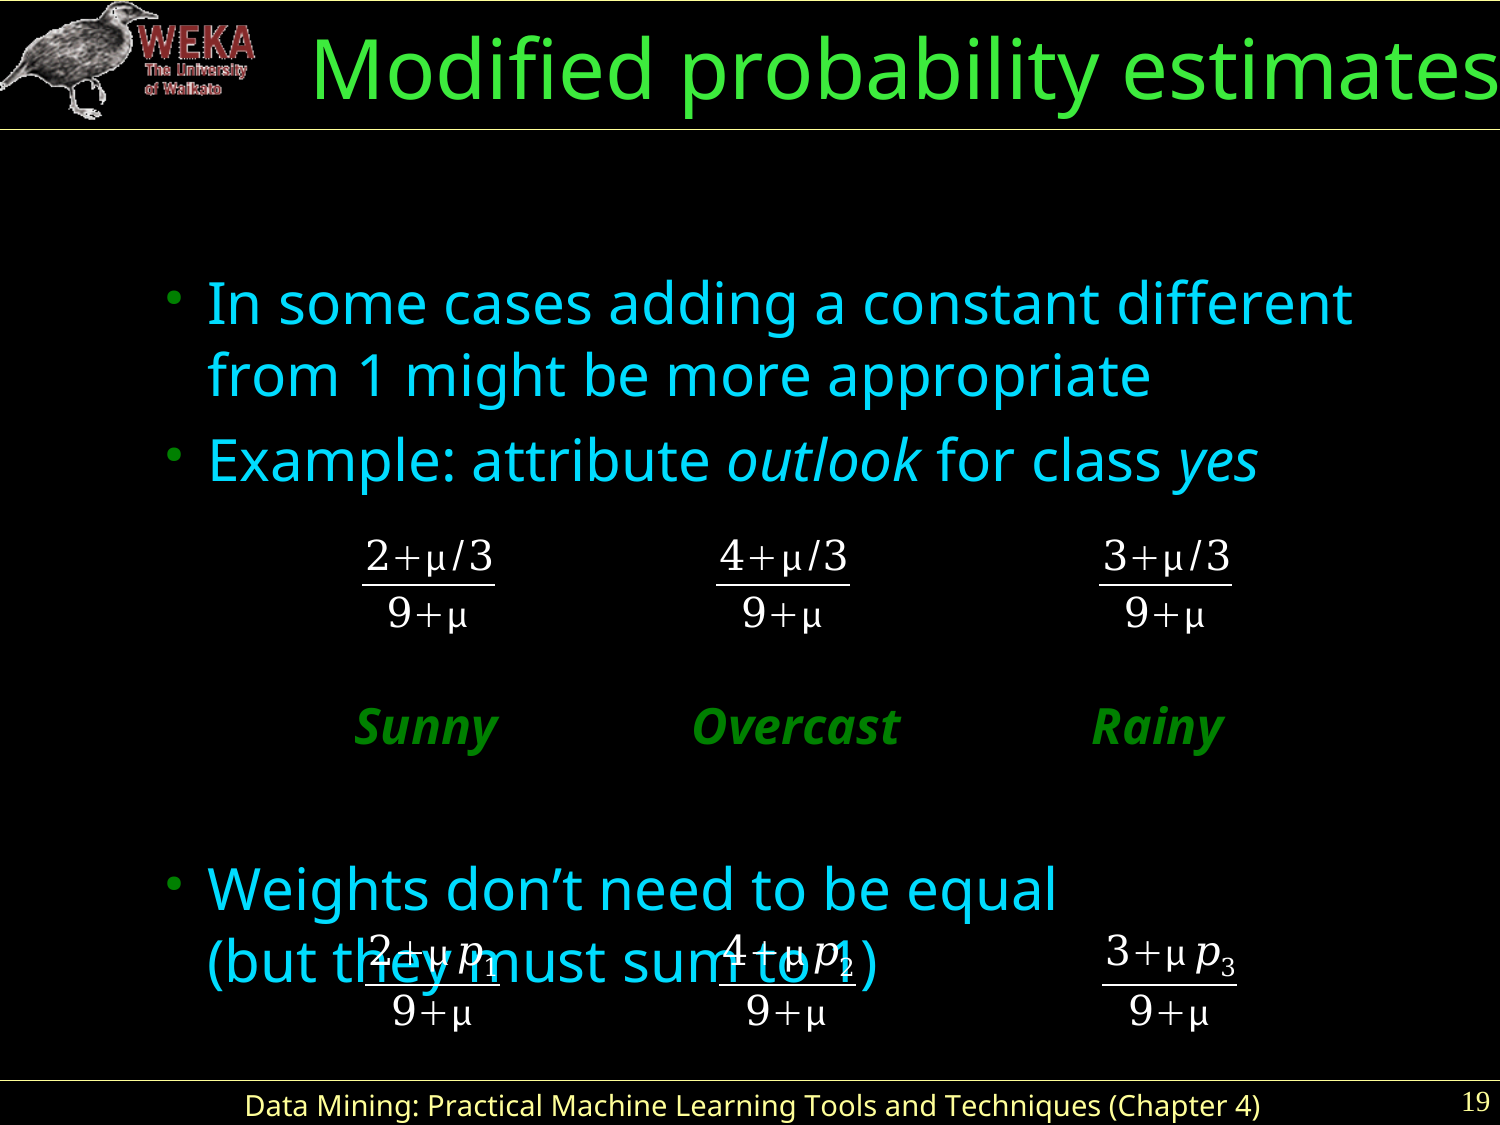

# Modified probability estimates
In some cases adding a constant different from 1 might be more appropriate
Example: attribute outlook for class yes
Weights don’t need to be equal
(but they must sum to 1)
Sunny
Overcast
Rainy
Data Mining: Practical Machine Learning Tools and Techniques (Chapter 4)
19